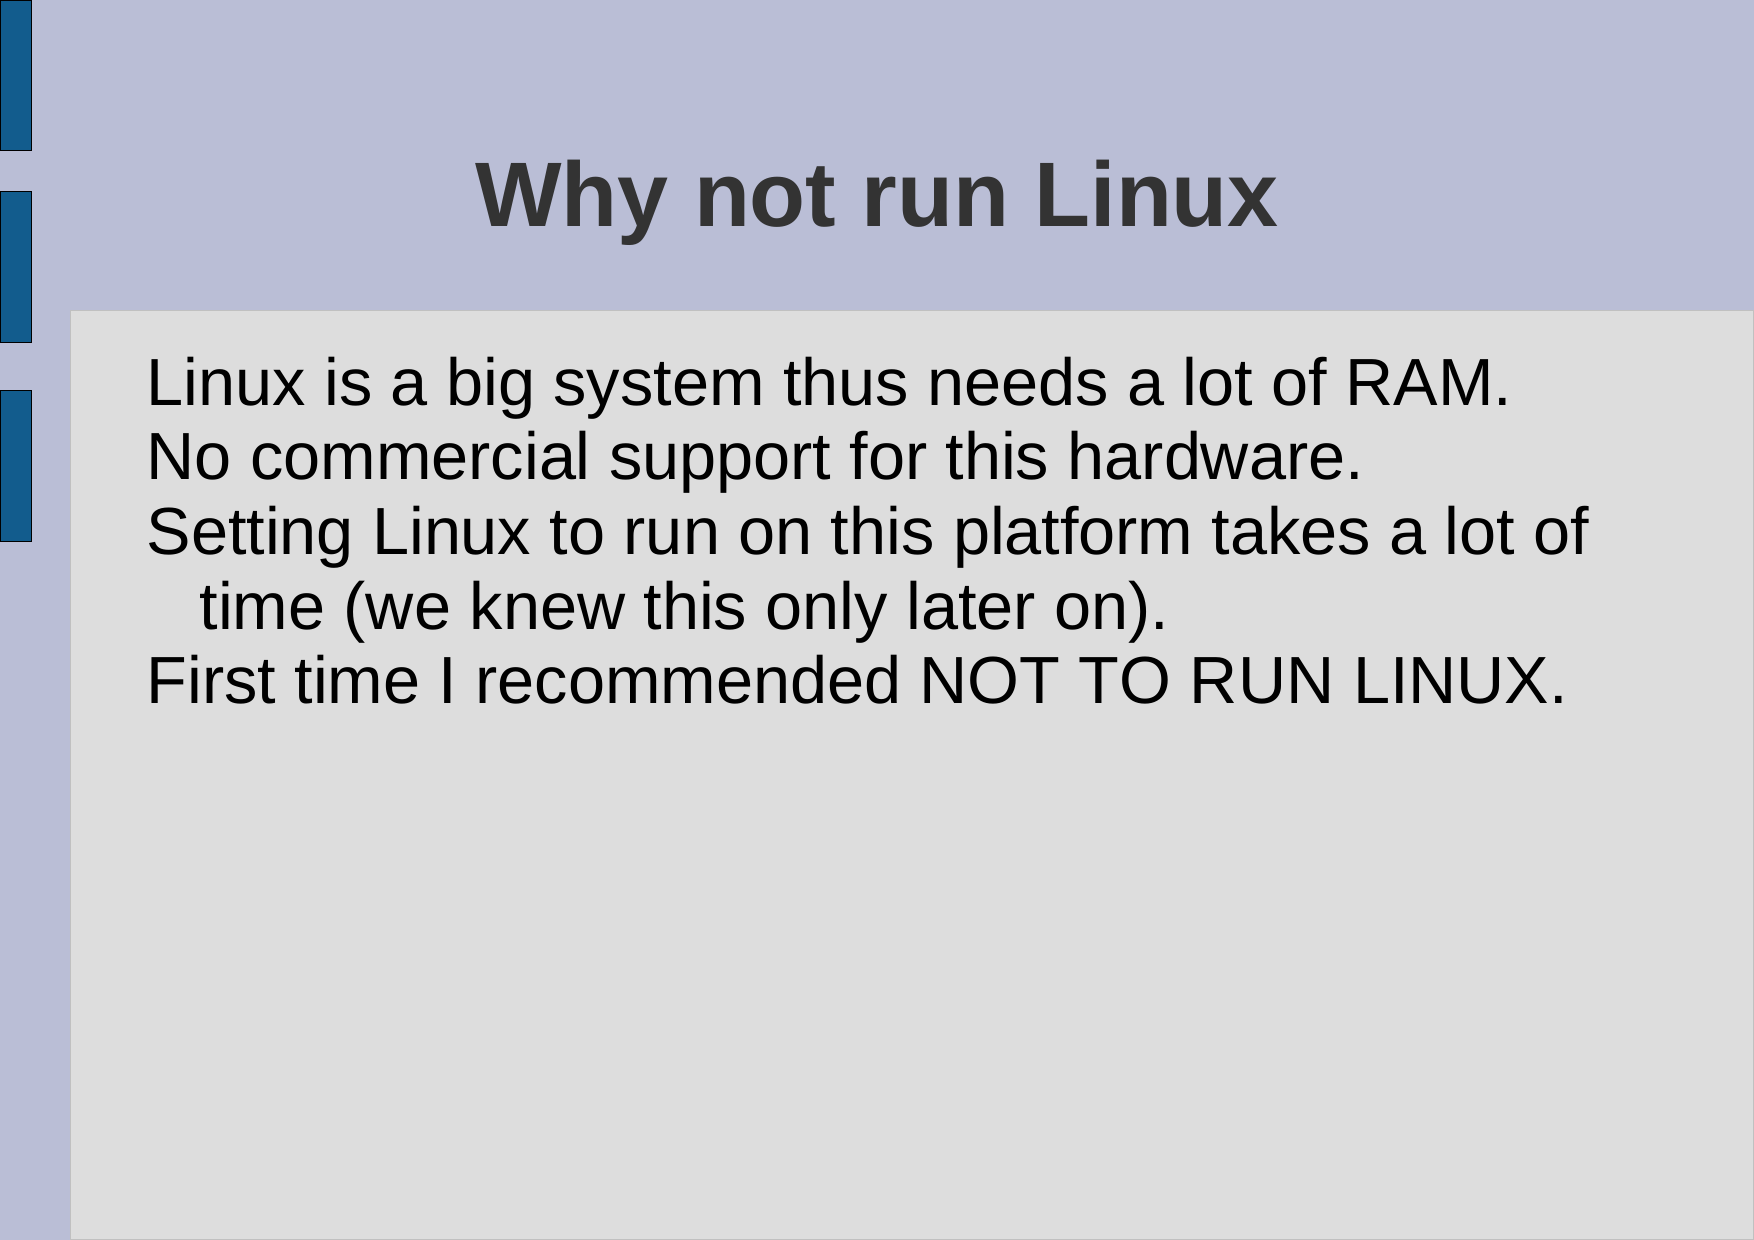

# Why not run Linux
Linux is a big system thus needs a lot of RAM.
No commercial support for this hardware.
Setting Linux to run on this platform takes a lot of time (we knew this only later on).
First time I recommended NOT TO RUN LINUX.